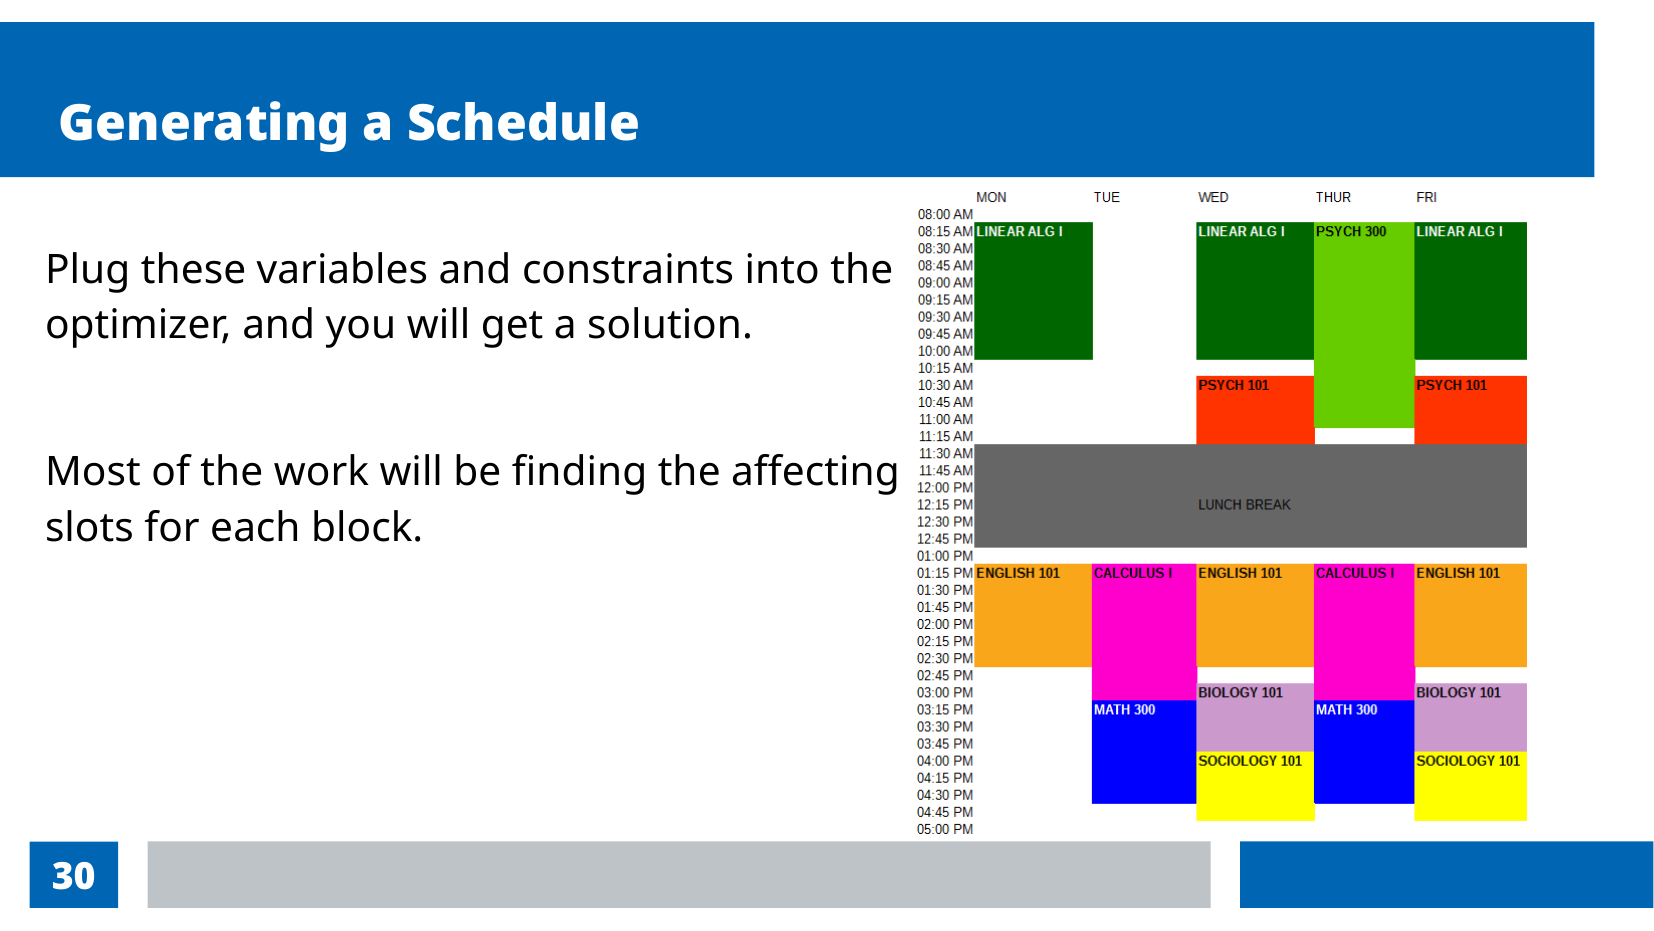

# Generating a Schedule
Plug these variables and constraints into the optimizer, and you will get a solution.
Most of the work will be finding the affecting slots for each block.
30